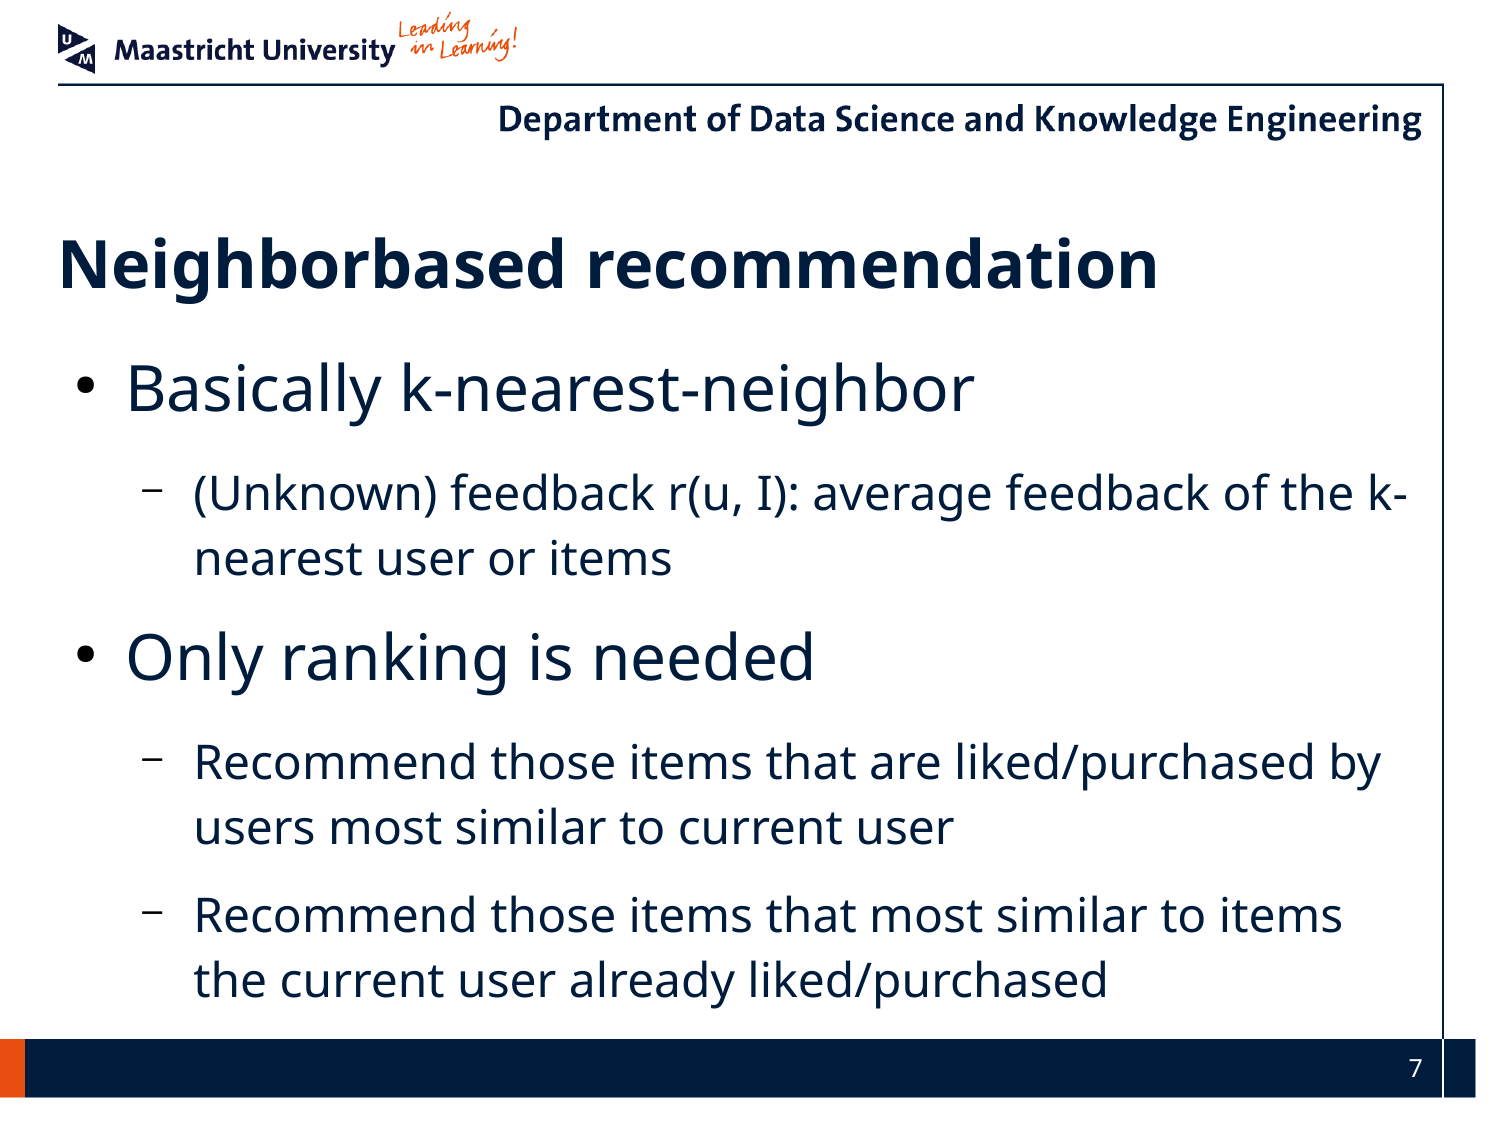

# Neighborbased recommendation
Basically k-nearest-neighbor
(Unknown) feedback r(u, I): average feedback of the k-nearest user or items
Only ranking is needed
Recommend those items that are liked/purchased by users most similar to current user
Recommend those items that most similar to items the current user already liked/purchased